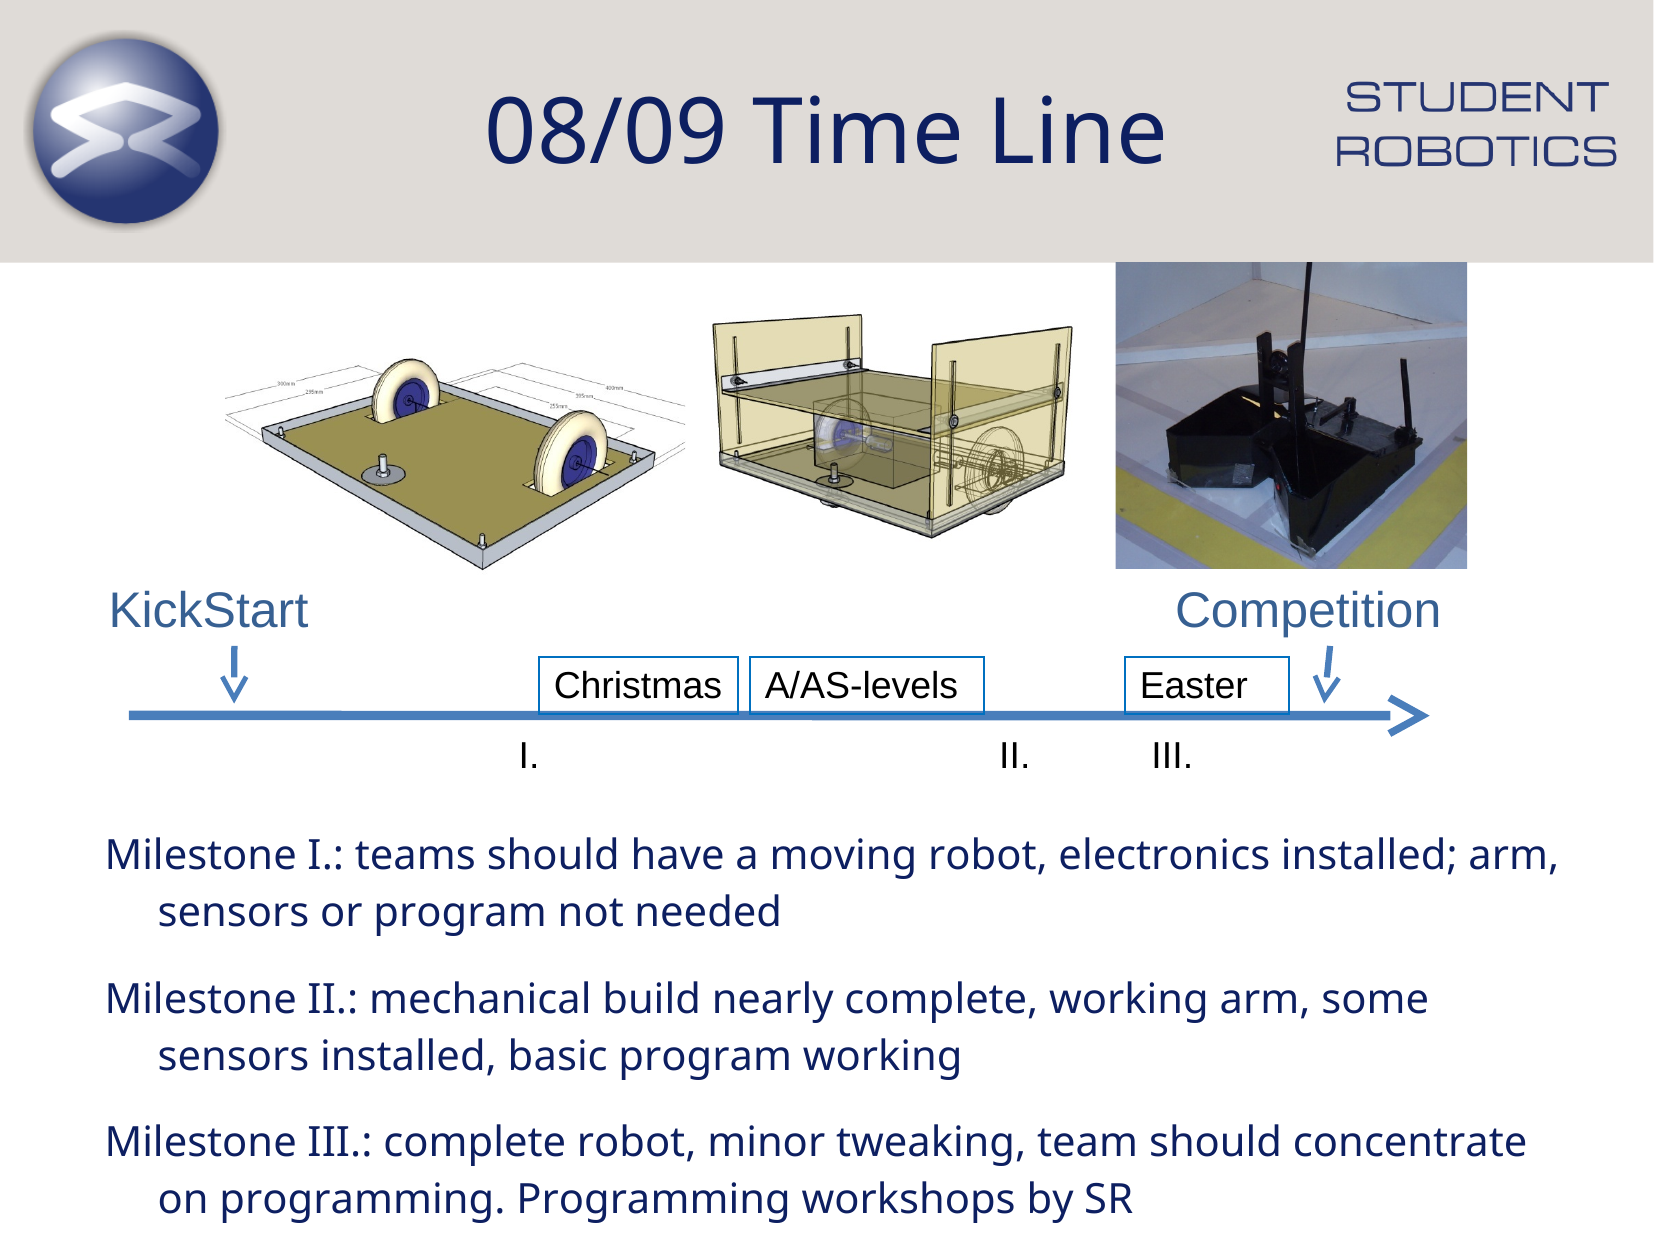

# 08/09 Time Line
KickStart
Competition
Christmas
A/AS-levels
Easter
I.
II.
III.
Milestone I.: teams should have a moving robot, electronics installed; arm, sensors or program not needed
Milestone II.: mechanical build nearly complete, working arm, some sensors installed, basic program working
Milestone III.: complete robot, minor tweaking, team should concentrate on programming. Programming workshops by SR